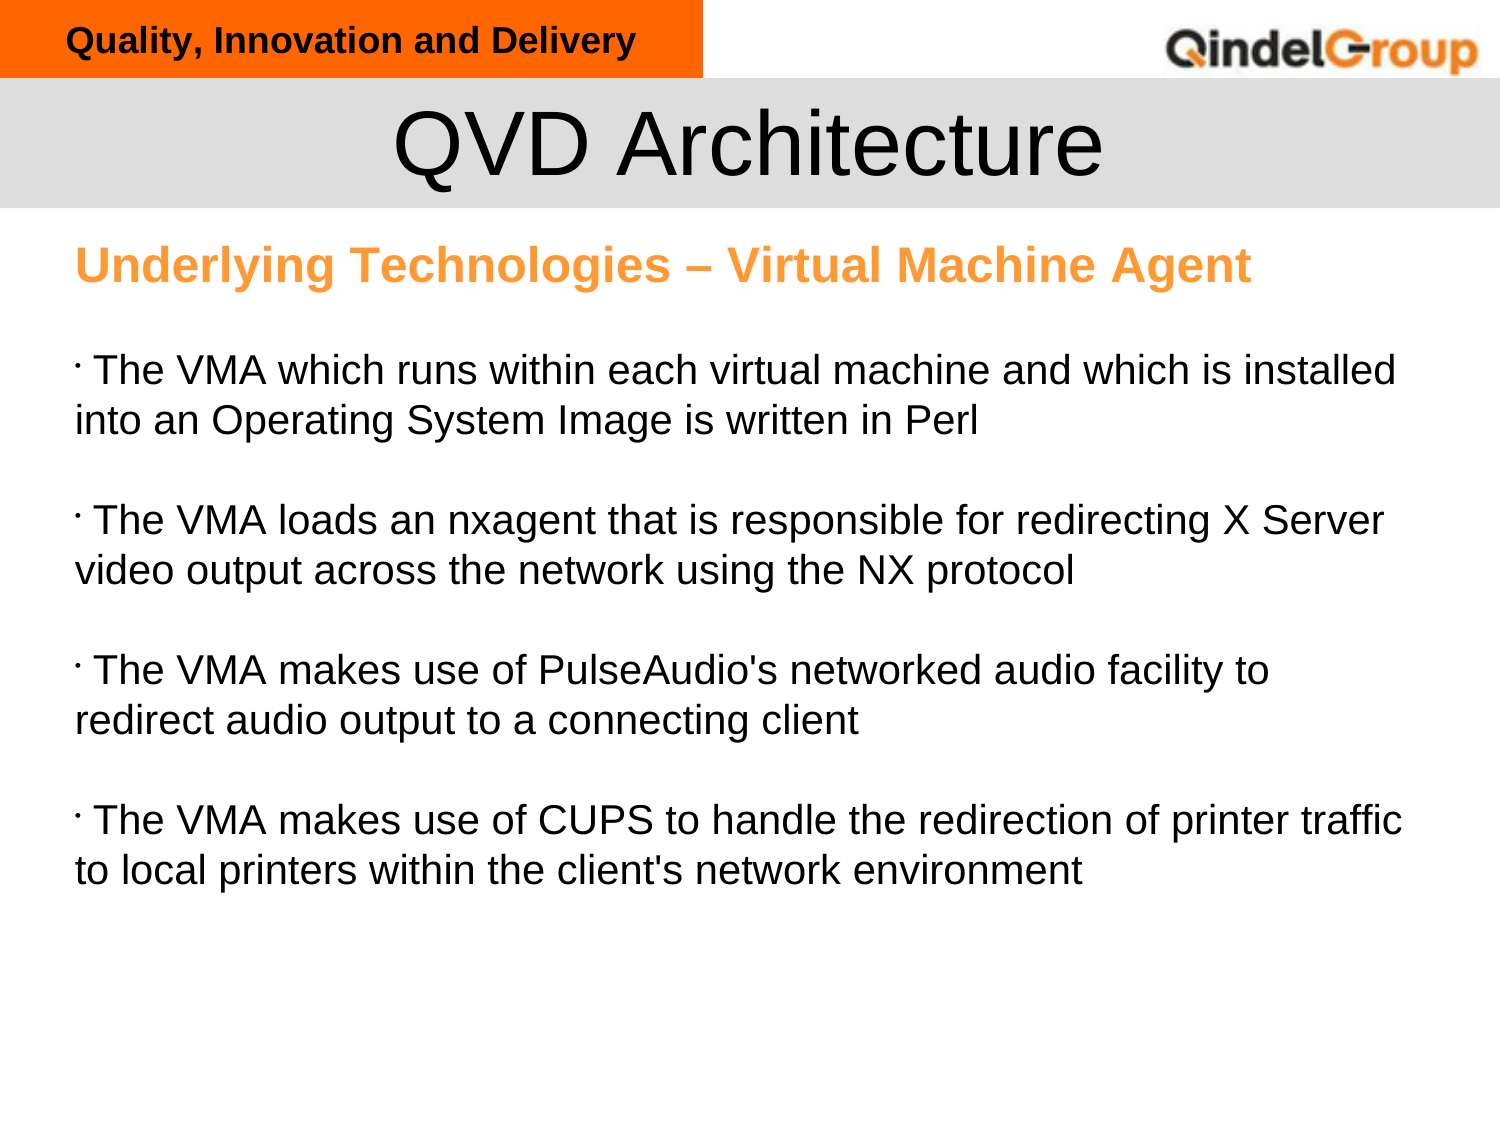

# QVD Architecture
Underlying Technologies – Virtual Machine Agent
 The VMA which runs within each virtual machine and which is installed into an Operating System Image is written in Perl
 The VMA loads an nxagent that is responsible for redirecting X Server video output across the network using the NX protocol
 The VMA makes use of PulseAudio's networked audio facility to redirect audio output to a connecting client
 The VMA makes use of CUPS to handle the redirection of printer traffic to local printers within the client's network environment